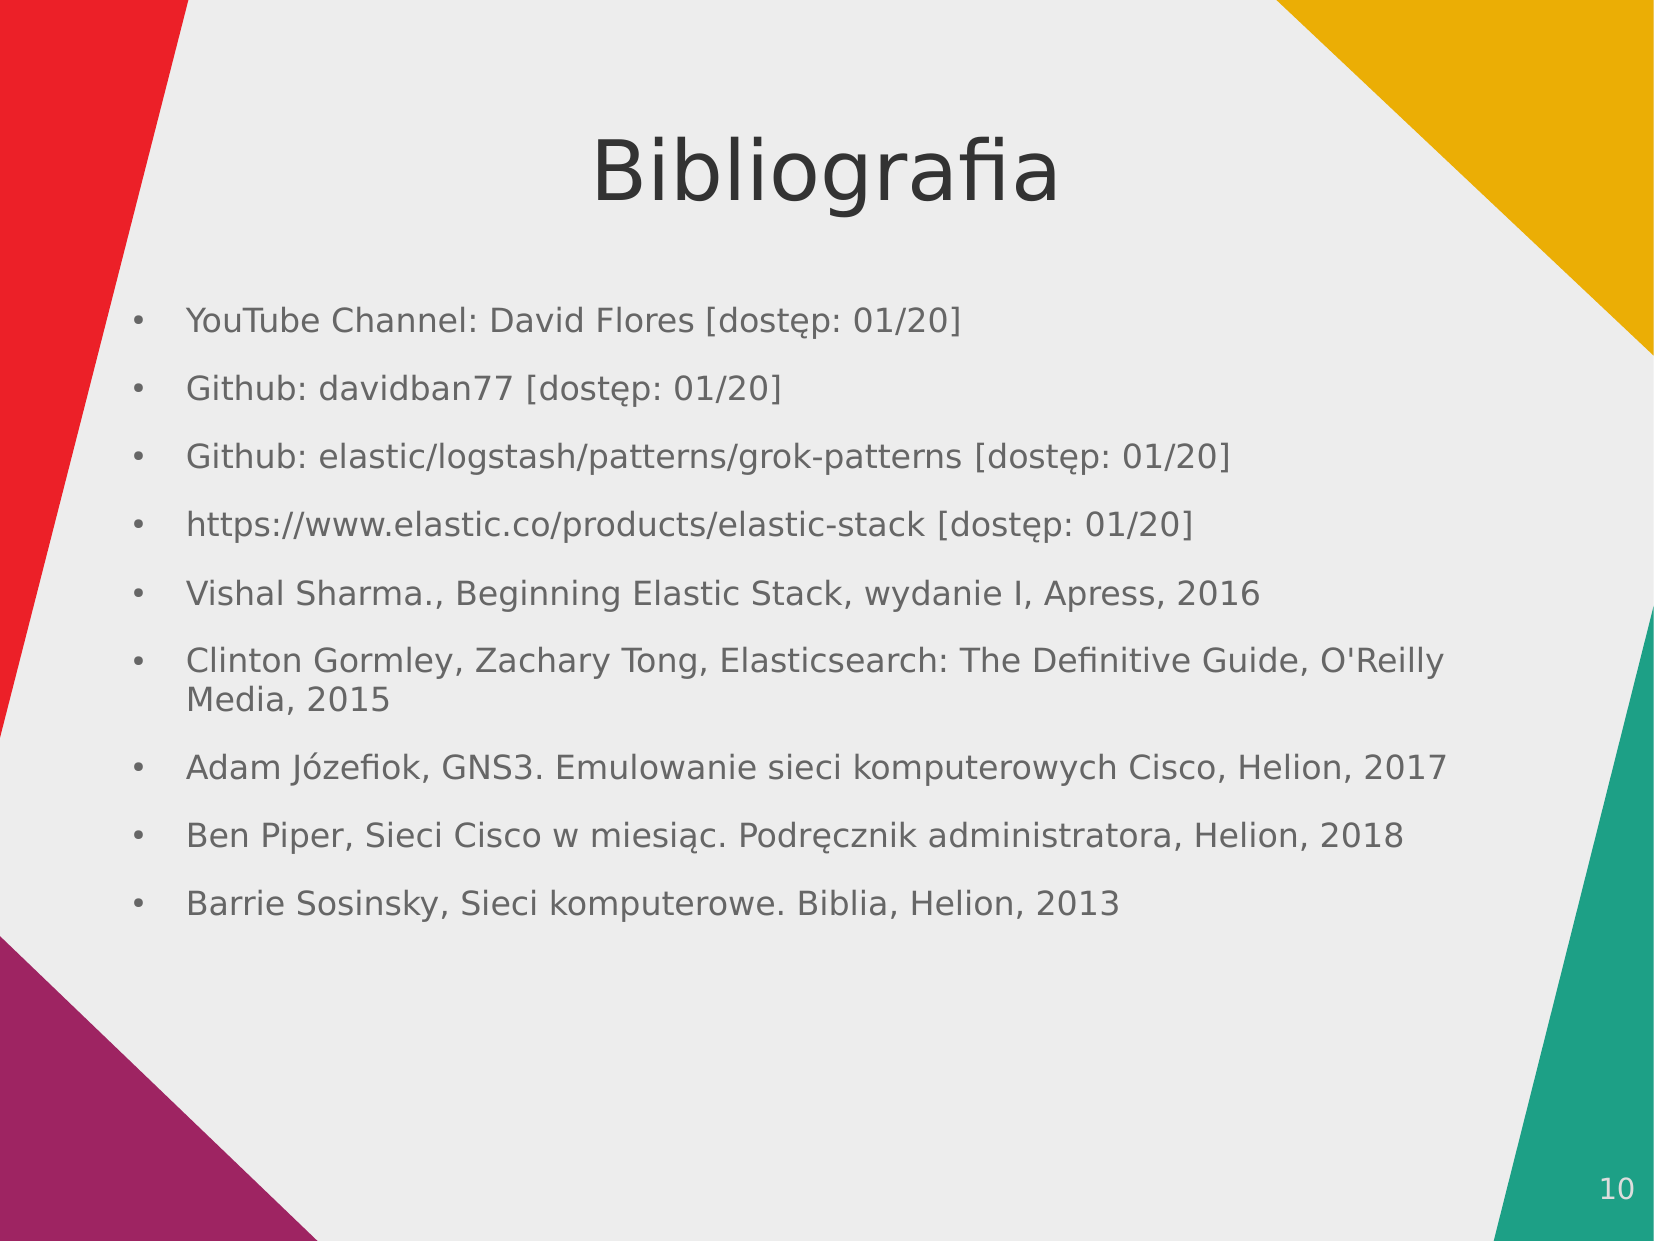

# Bibliografia
YouTube Channel: David Flores [dostęp: 01/20]
Github: davidban77 [dostęp: 01/20]
Github: elastic/logstash/patterns/grok-patterns [dostęp: 01/20]
https://www.elastic.co/products/elastic-stack [dostęp: 01/20]
Vishal Sharma., Beginning Elastic Stack, wydanie I, Apress, 2016
Clinton Gormley, Zachary Tong, Elasticsearch: The Definitive Guide, O'Reilly Media, 2015
Adam Józefiok, GNS3. Emulowanie sieci komputerowych Cisco, Helion, 2017
Ben Piper, Sieci Cisco w miesiąc. Podręcznik administratora, Helion, 2018
Barrie Sosinsky, Sieci komputerowe. Biblia, Helion, 2013
10